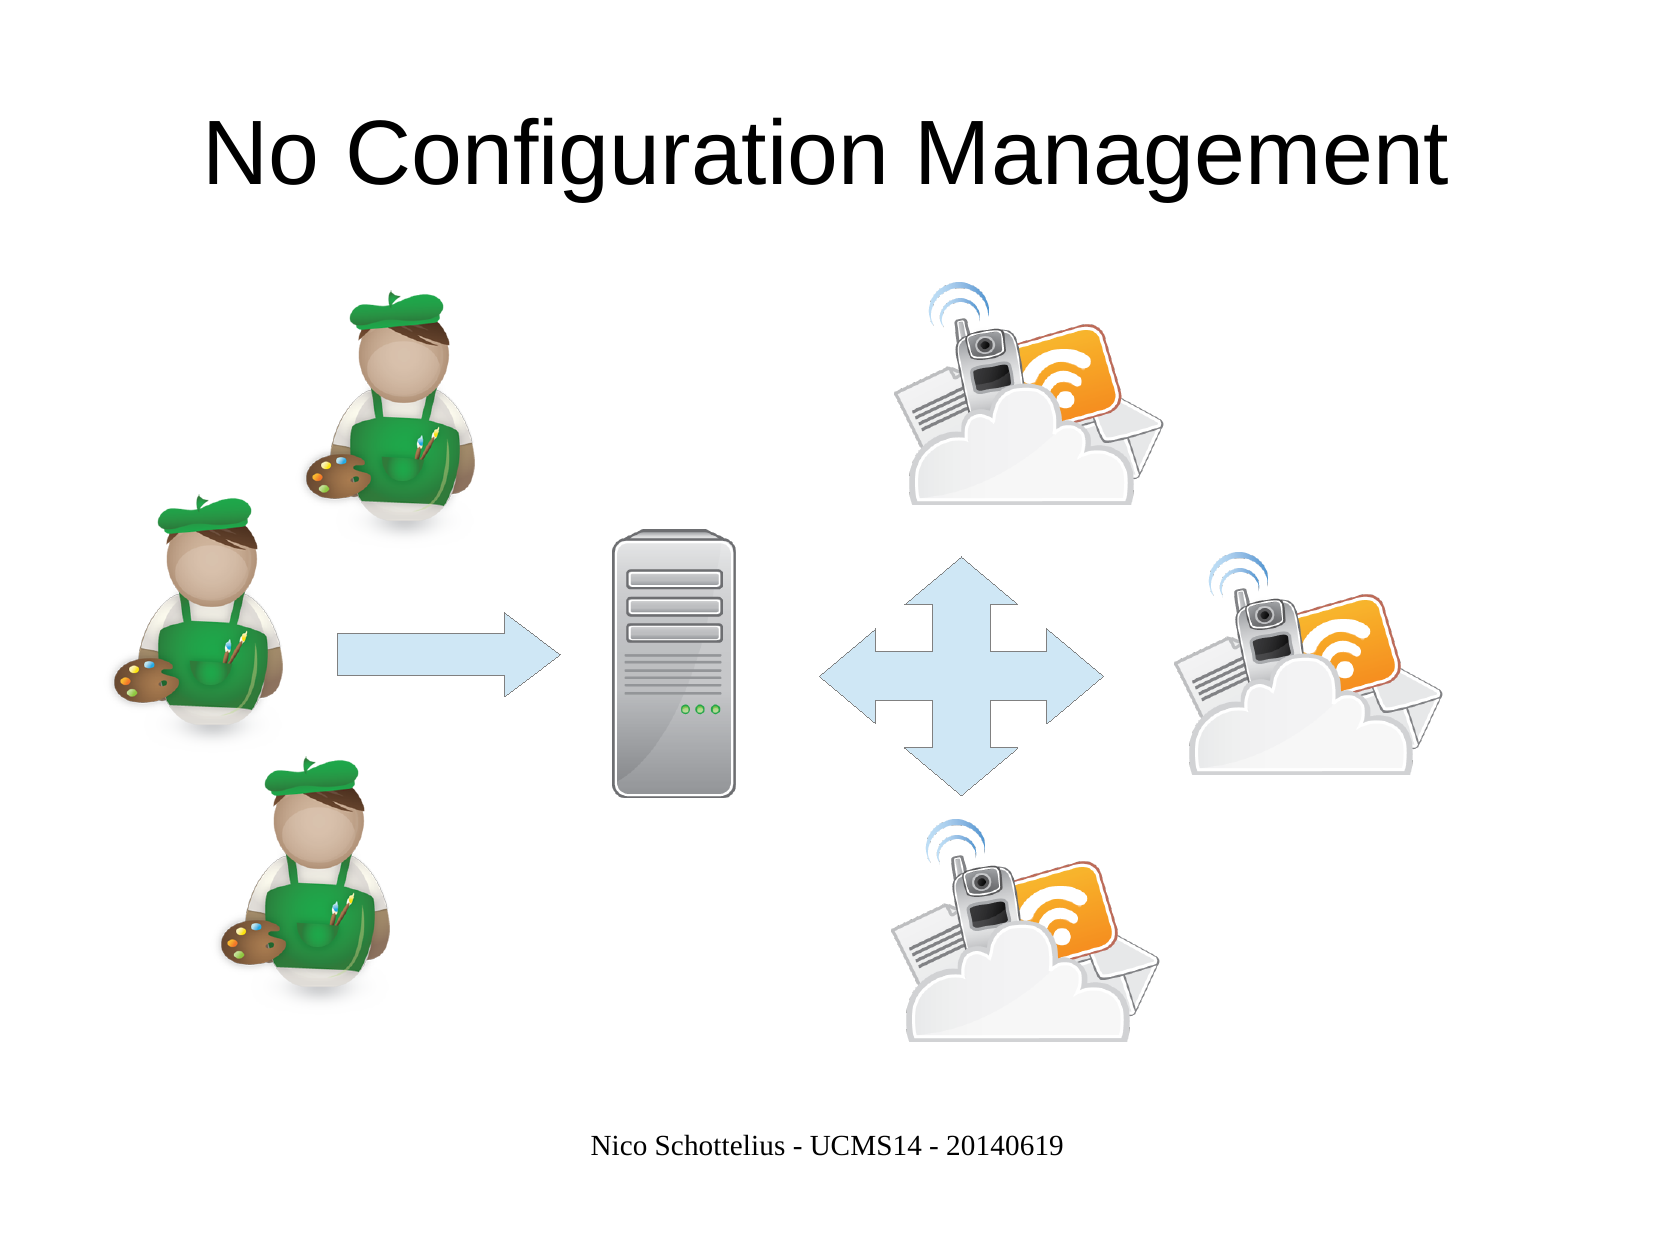

# No Configuration Management
Nico Schottelius - UCMS14 - 20140619